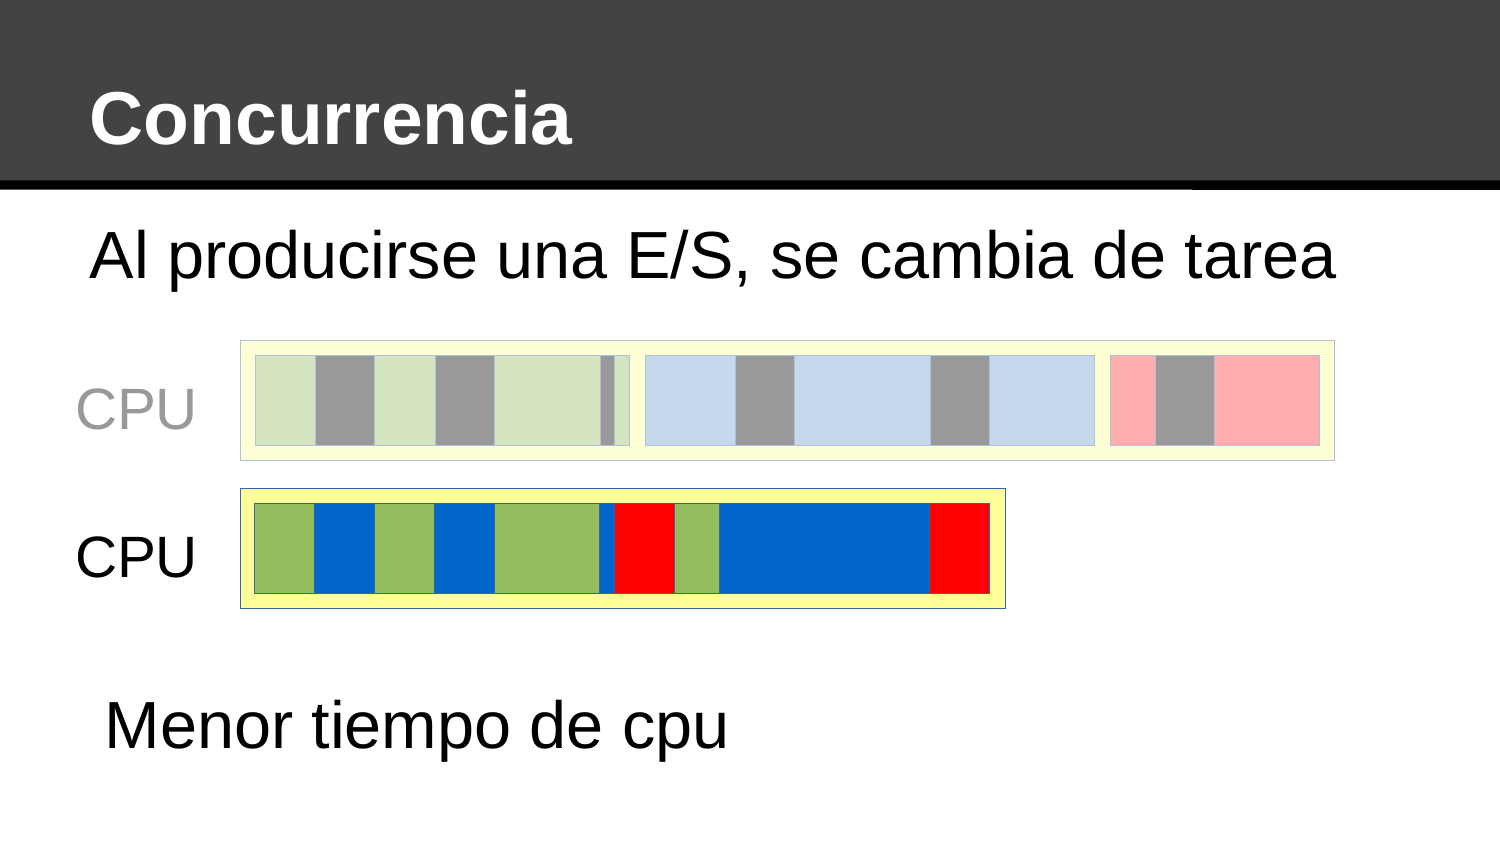

Concurrencia
Al producirse una E/S, se cambia de tarea
CPU
CPU
Menor tiempo de cpu